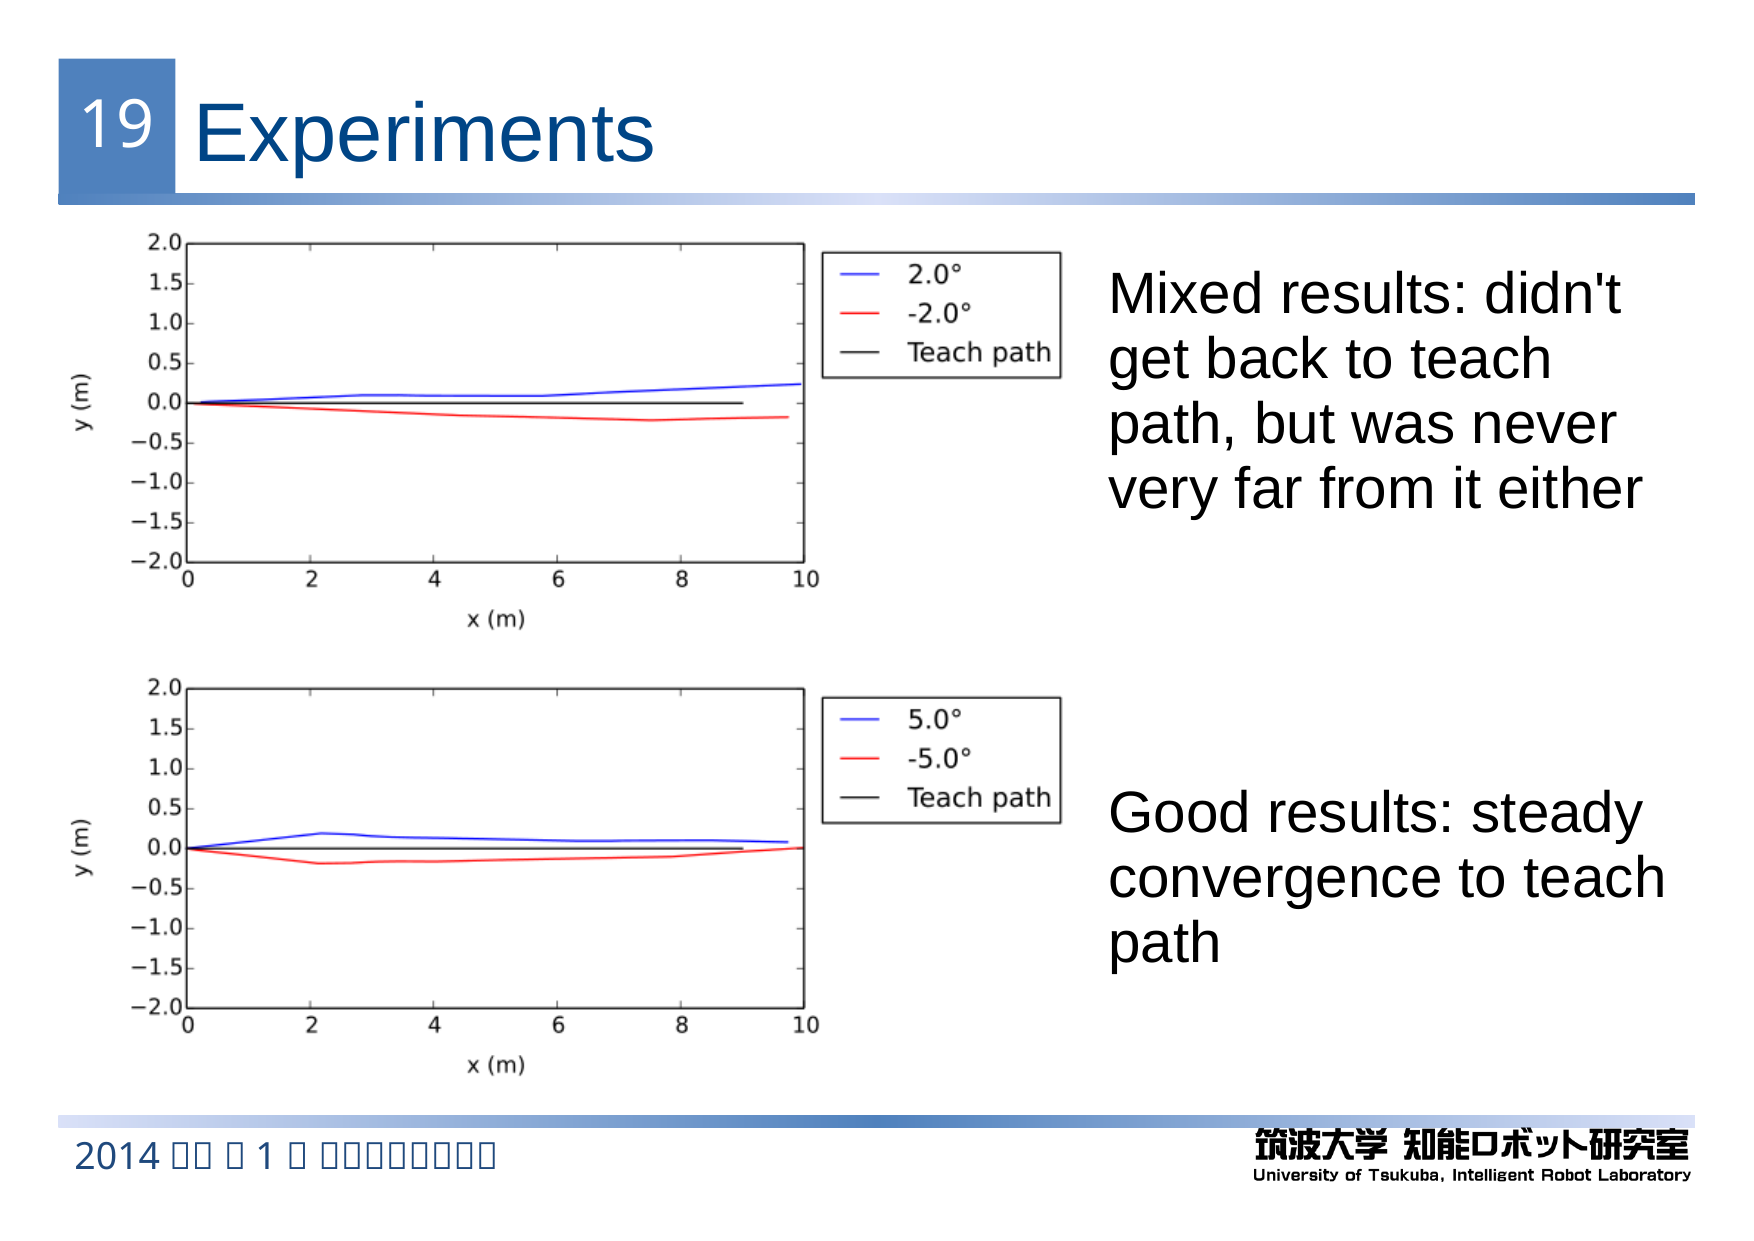

# Experiments
Mixed results: didn't get back to teach path, but was never very far from it either
Good results: steady convergence to teach path